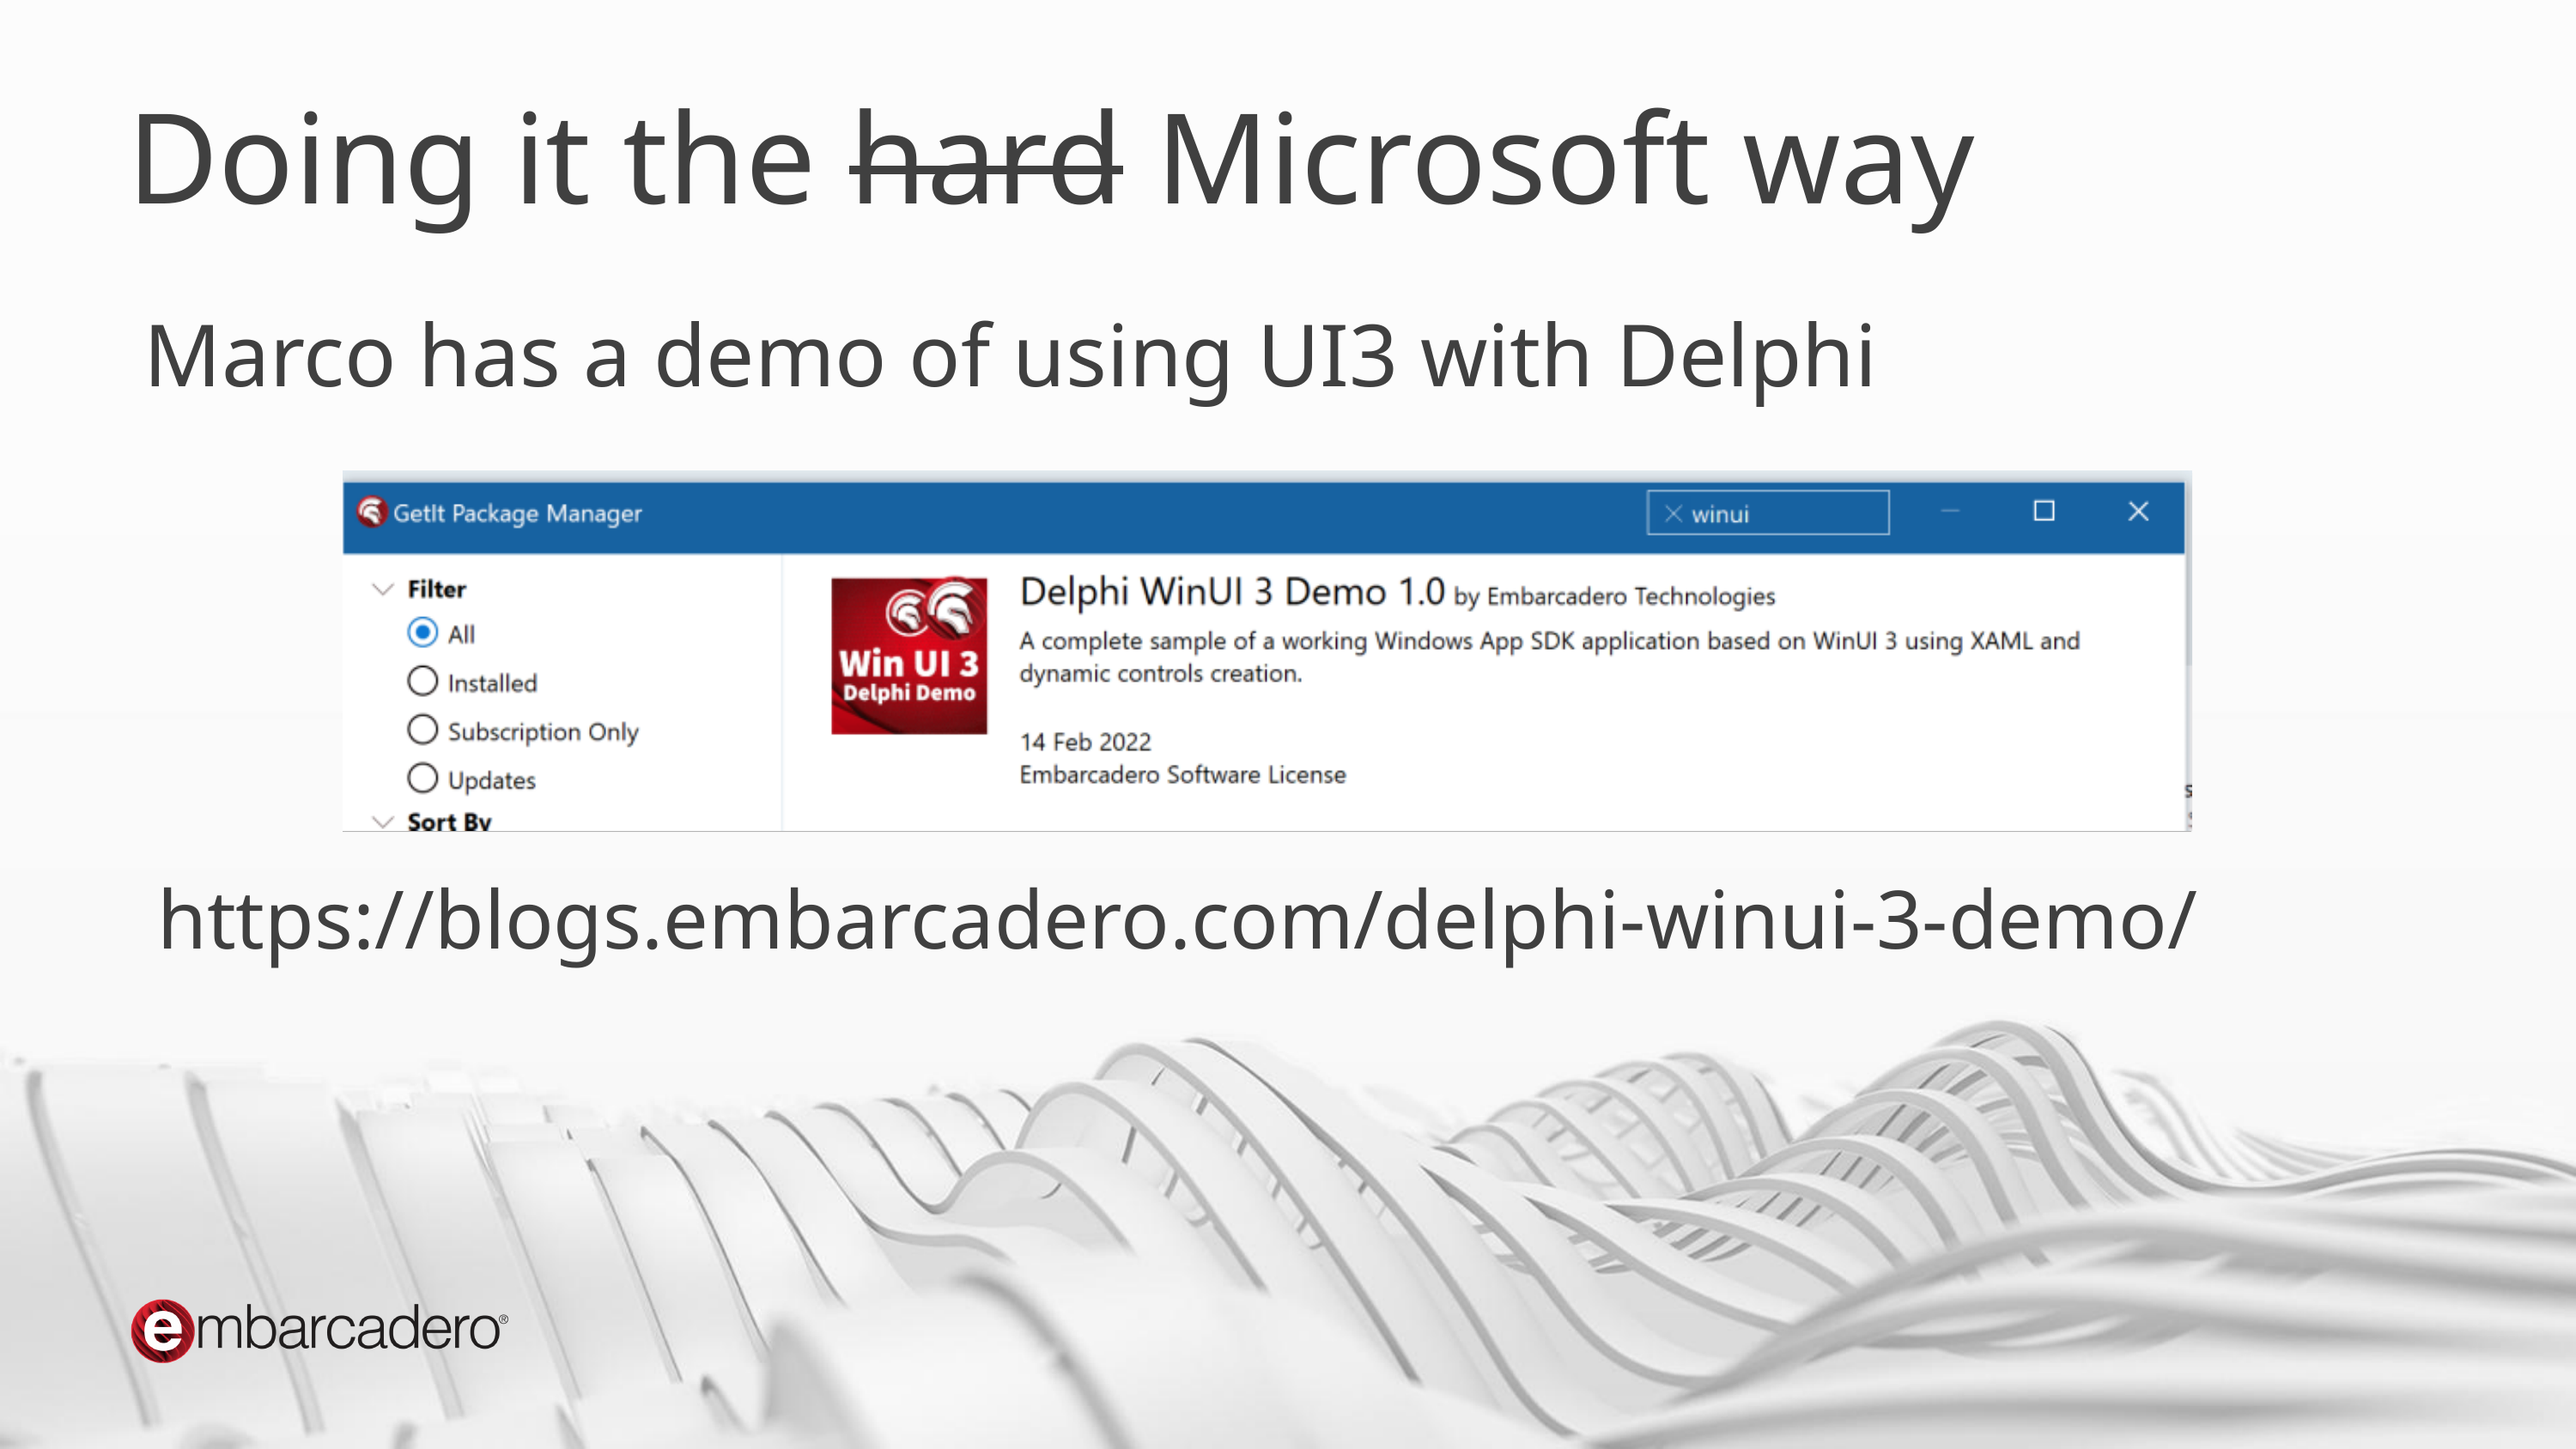

Doing it the hard Microsoft way
# Marco has a demo of using UI3 with Delphi
https://blogs.embarcadero.com/delphi-winui-3-demo/